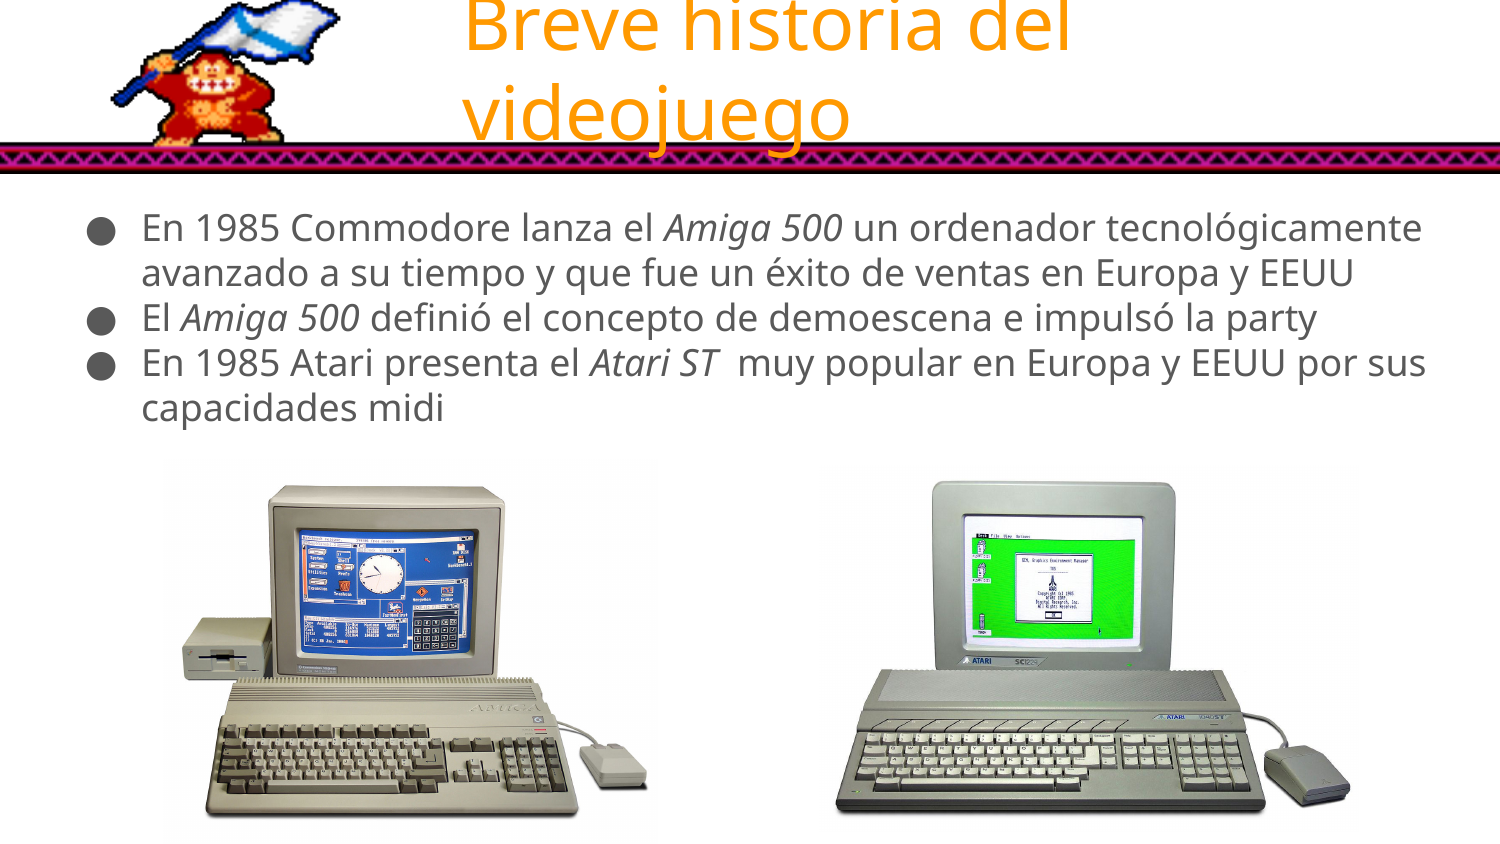

# Breve historia del videojuego
En 1985 Commodore lanza el Amiga 500 un ordenador tecnológicamente avanzado a su tiempo y que fue un éxito de ventas en Europa y EEUU
El Amiga 500 definió el concepto de demoescena e impulsó la party
En 1985 Atari presenta el Atari ST muy popular en Europa y EEUU por sus capacidades midi